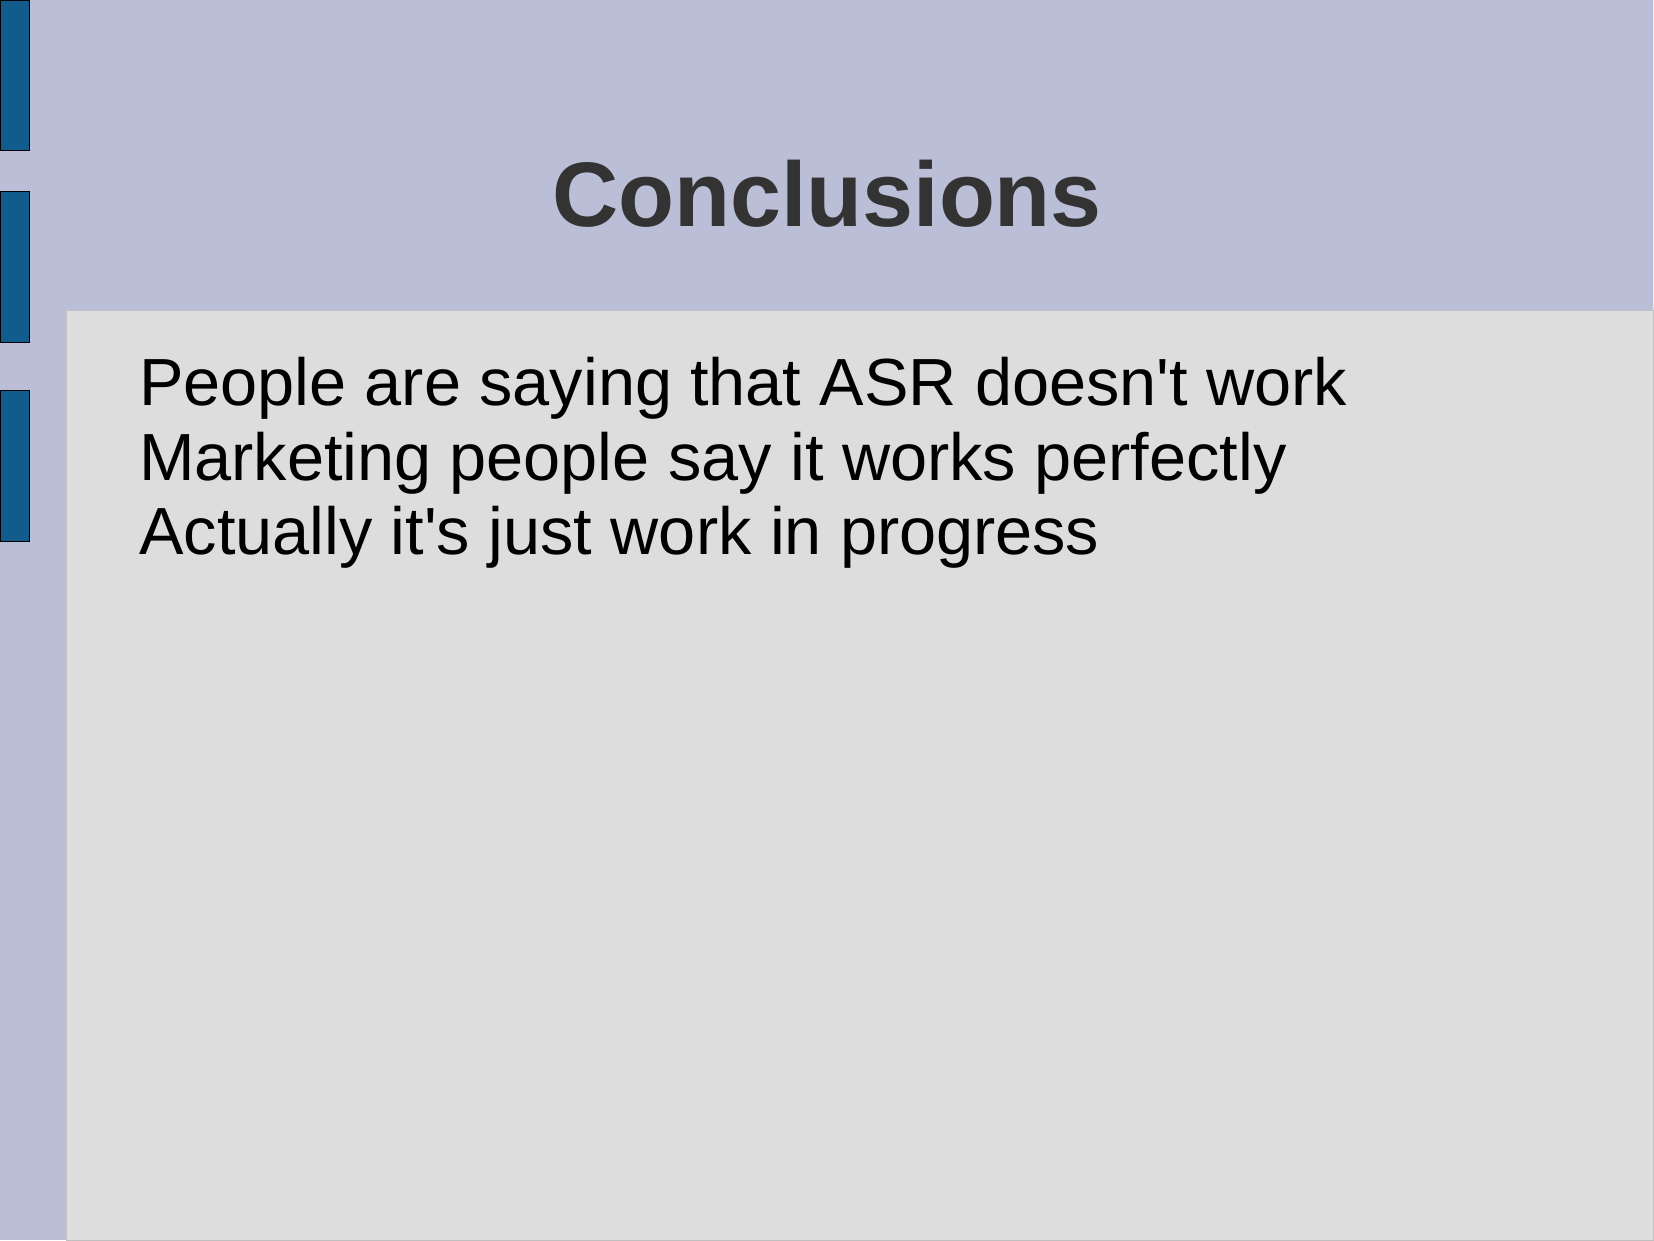

# Conclusions
People are saying that ASR doesn't work
Marketing people say it works perfectly
Actually it's just work in progress